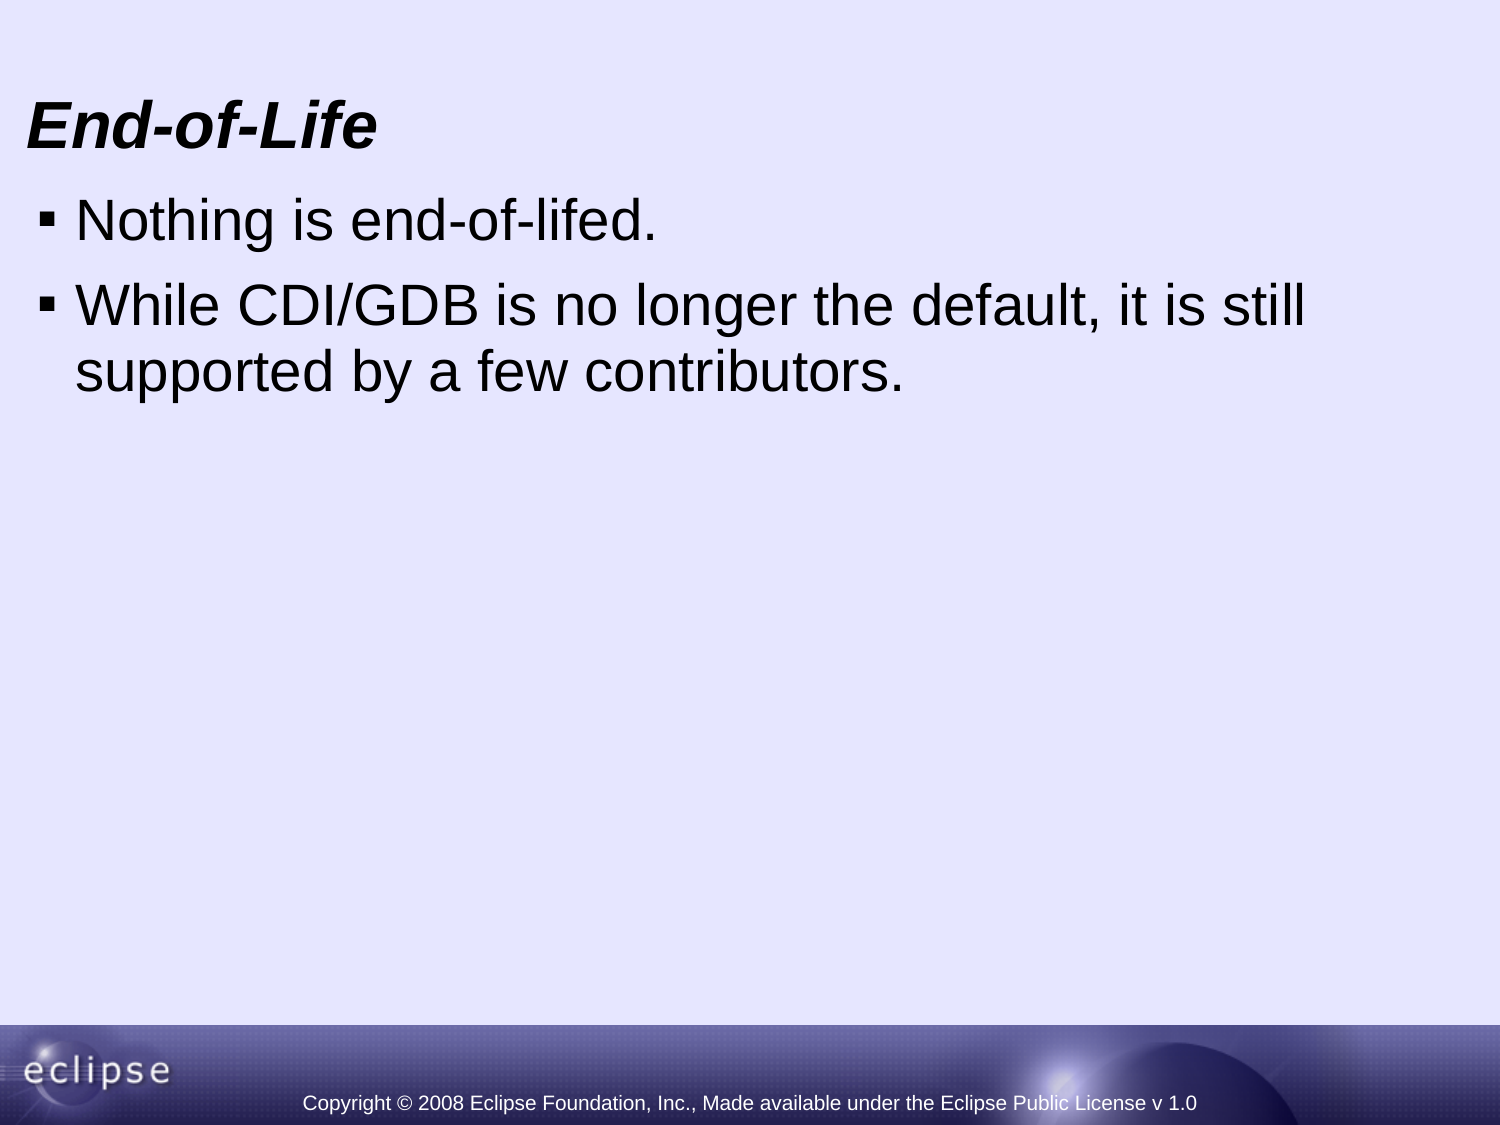

# End-of-Life
Nothing is end-of-lifed.
While CDI/GDB is no longer the default, it is still supported by a few contributors.